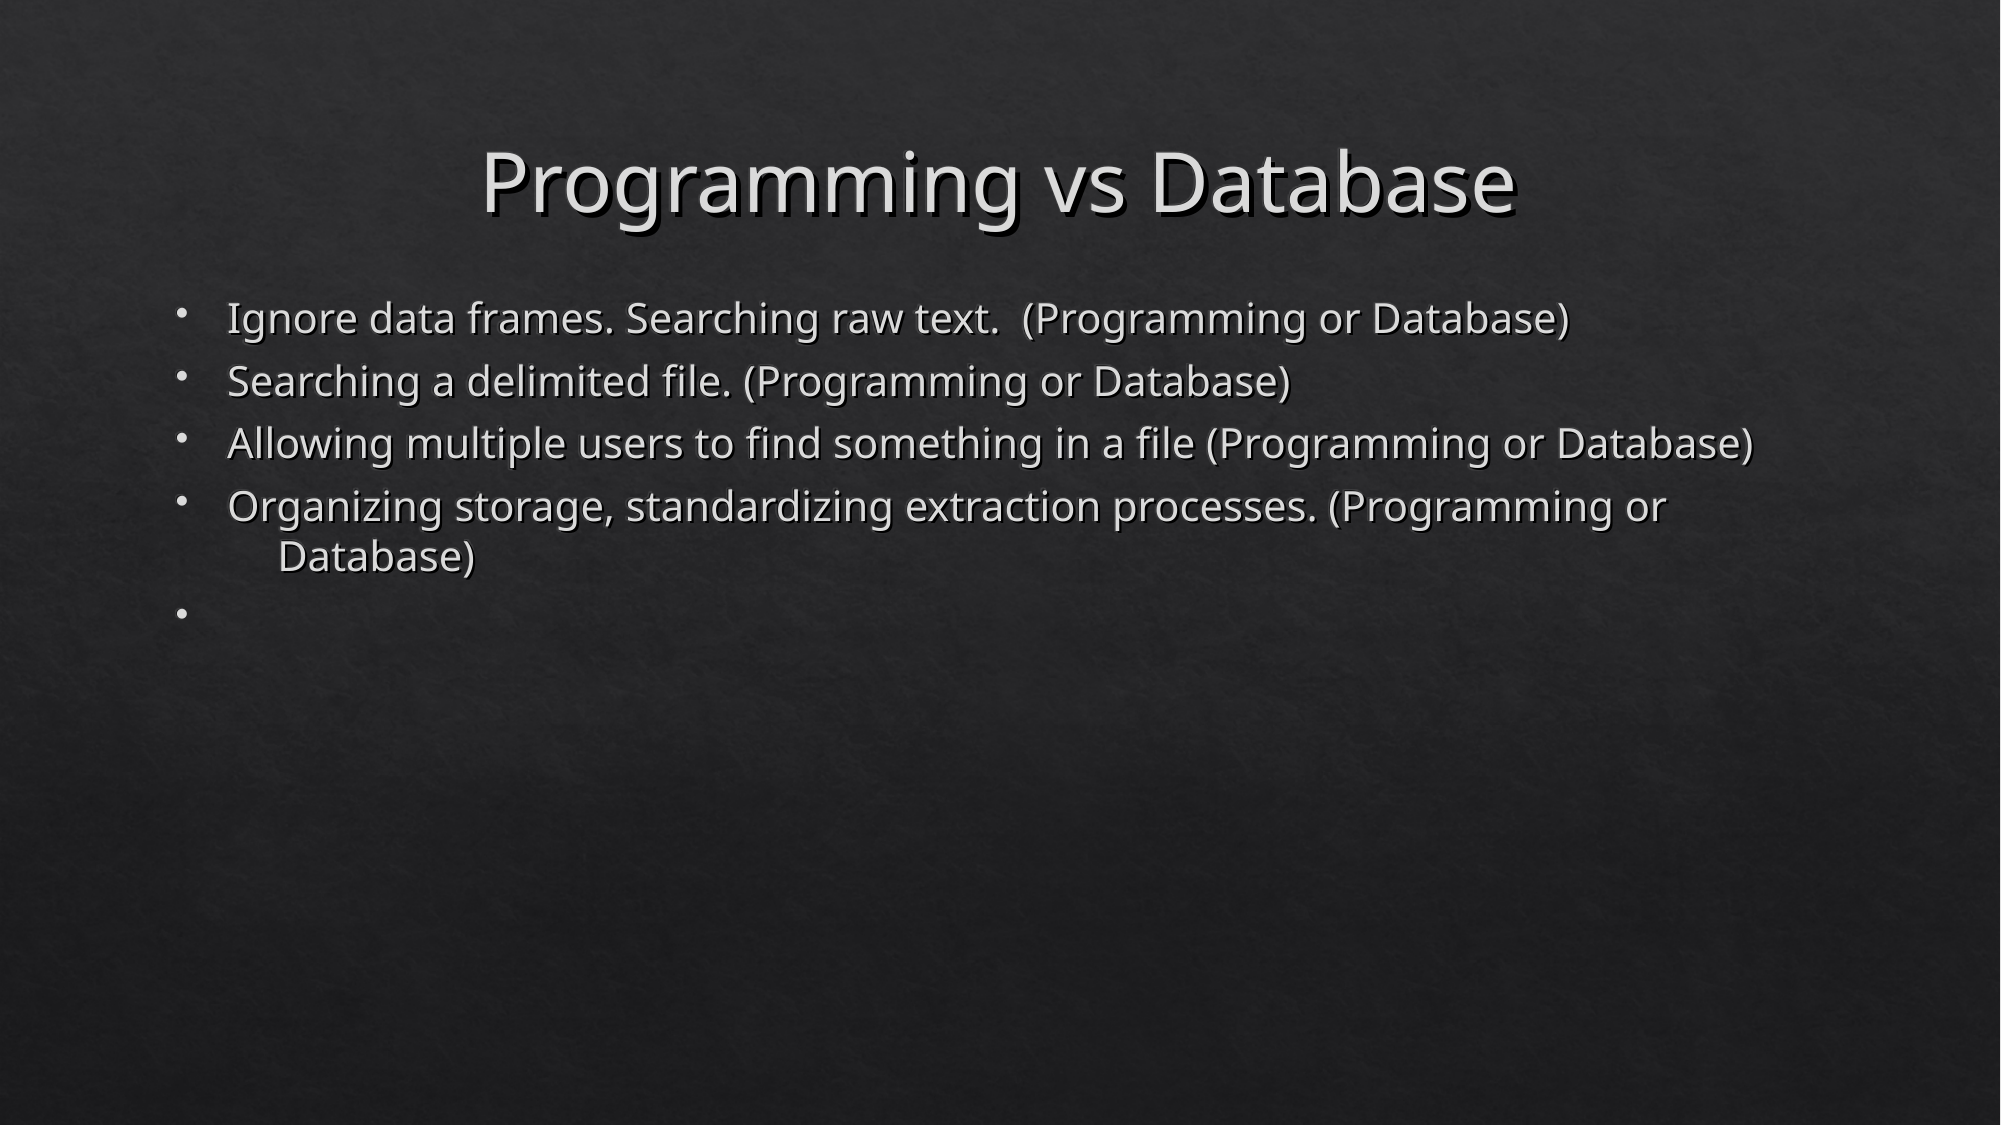

# Programming vs Database
Ignore data frames. Searching raw text. (Programming or Database)
Searching a delimited file. (Programming or Database)
Allowing multiple users to find something in a file (Programming or Database)
Organizing storage, standardizing extraction processes. (Programming or Database)